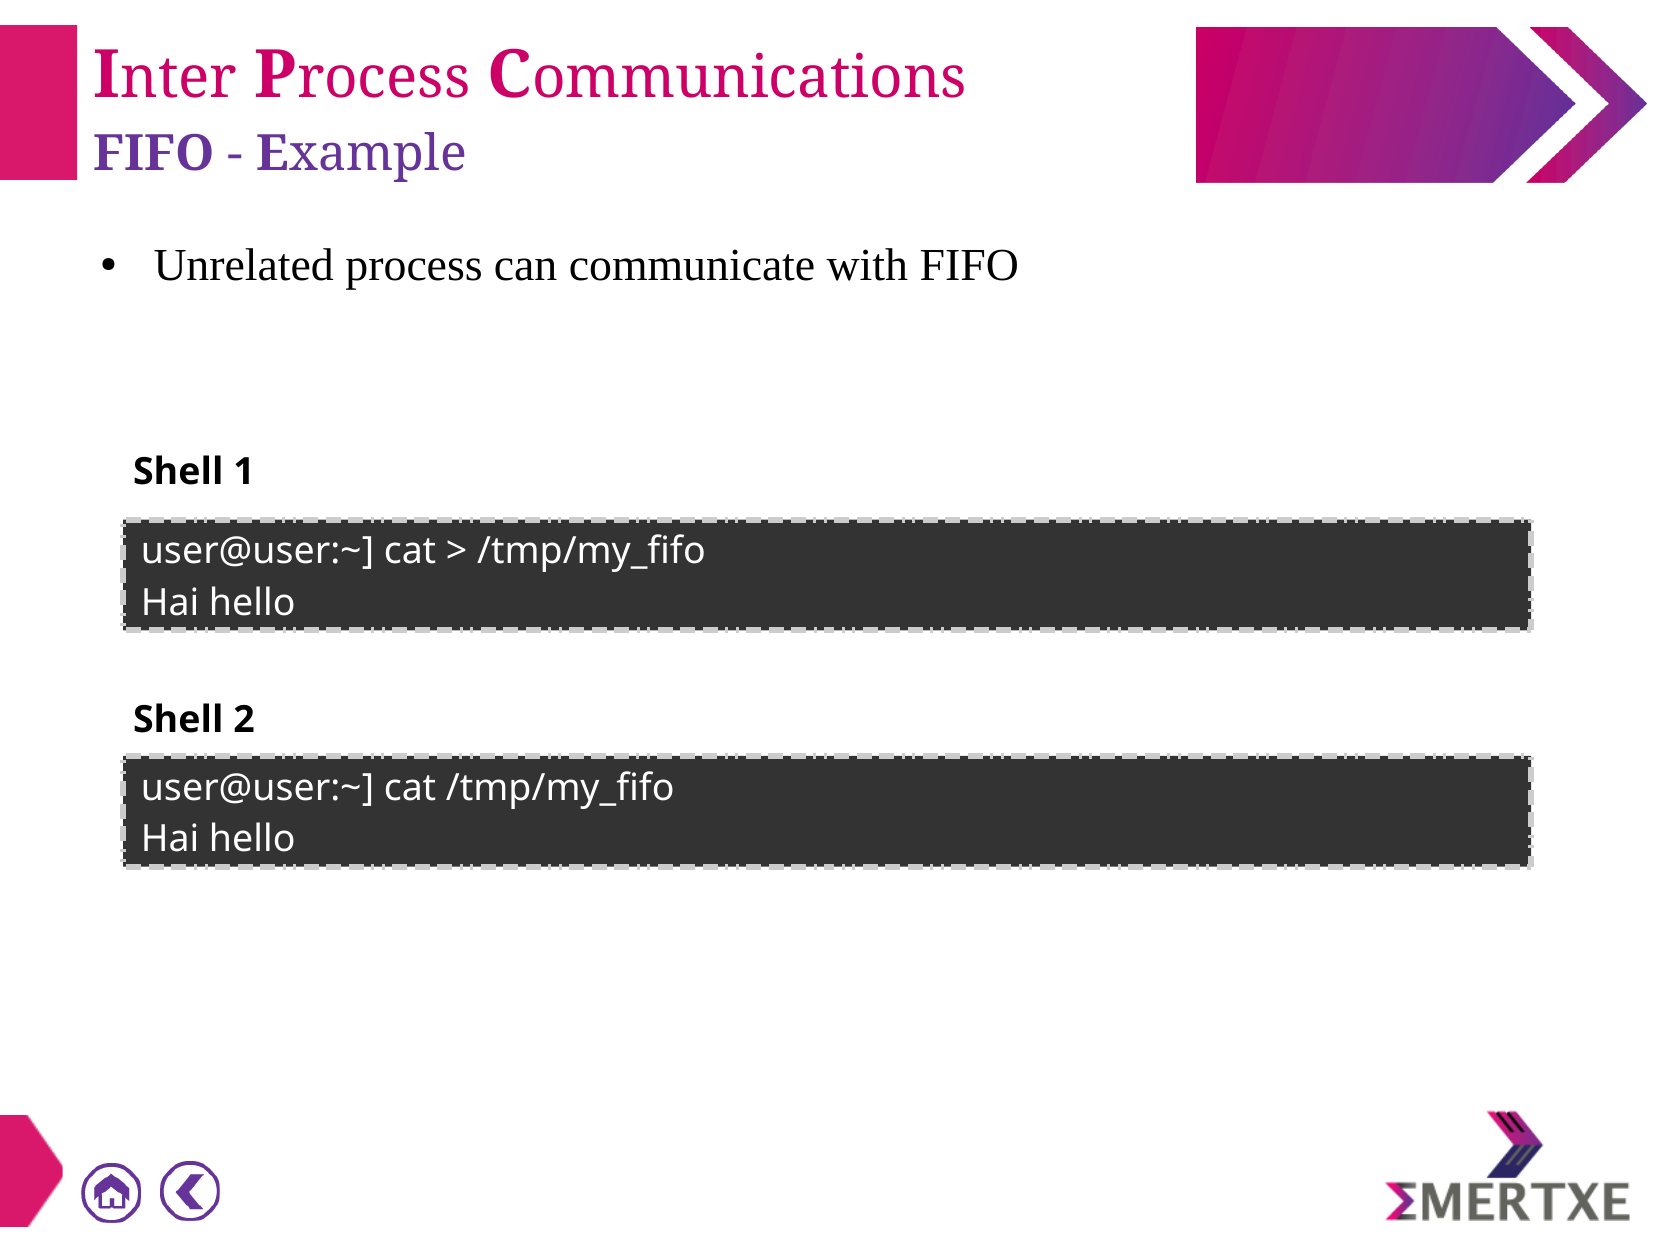

# Inter Process Communications FIFO - Example
Unrelated process can communicate with FIFO
Shell 1
user@user:~] cat > /tmp/my_fifo
Hai hello
Shell 2
user@user:~] cat /tmp/my_fifo
Hai hello